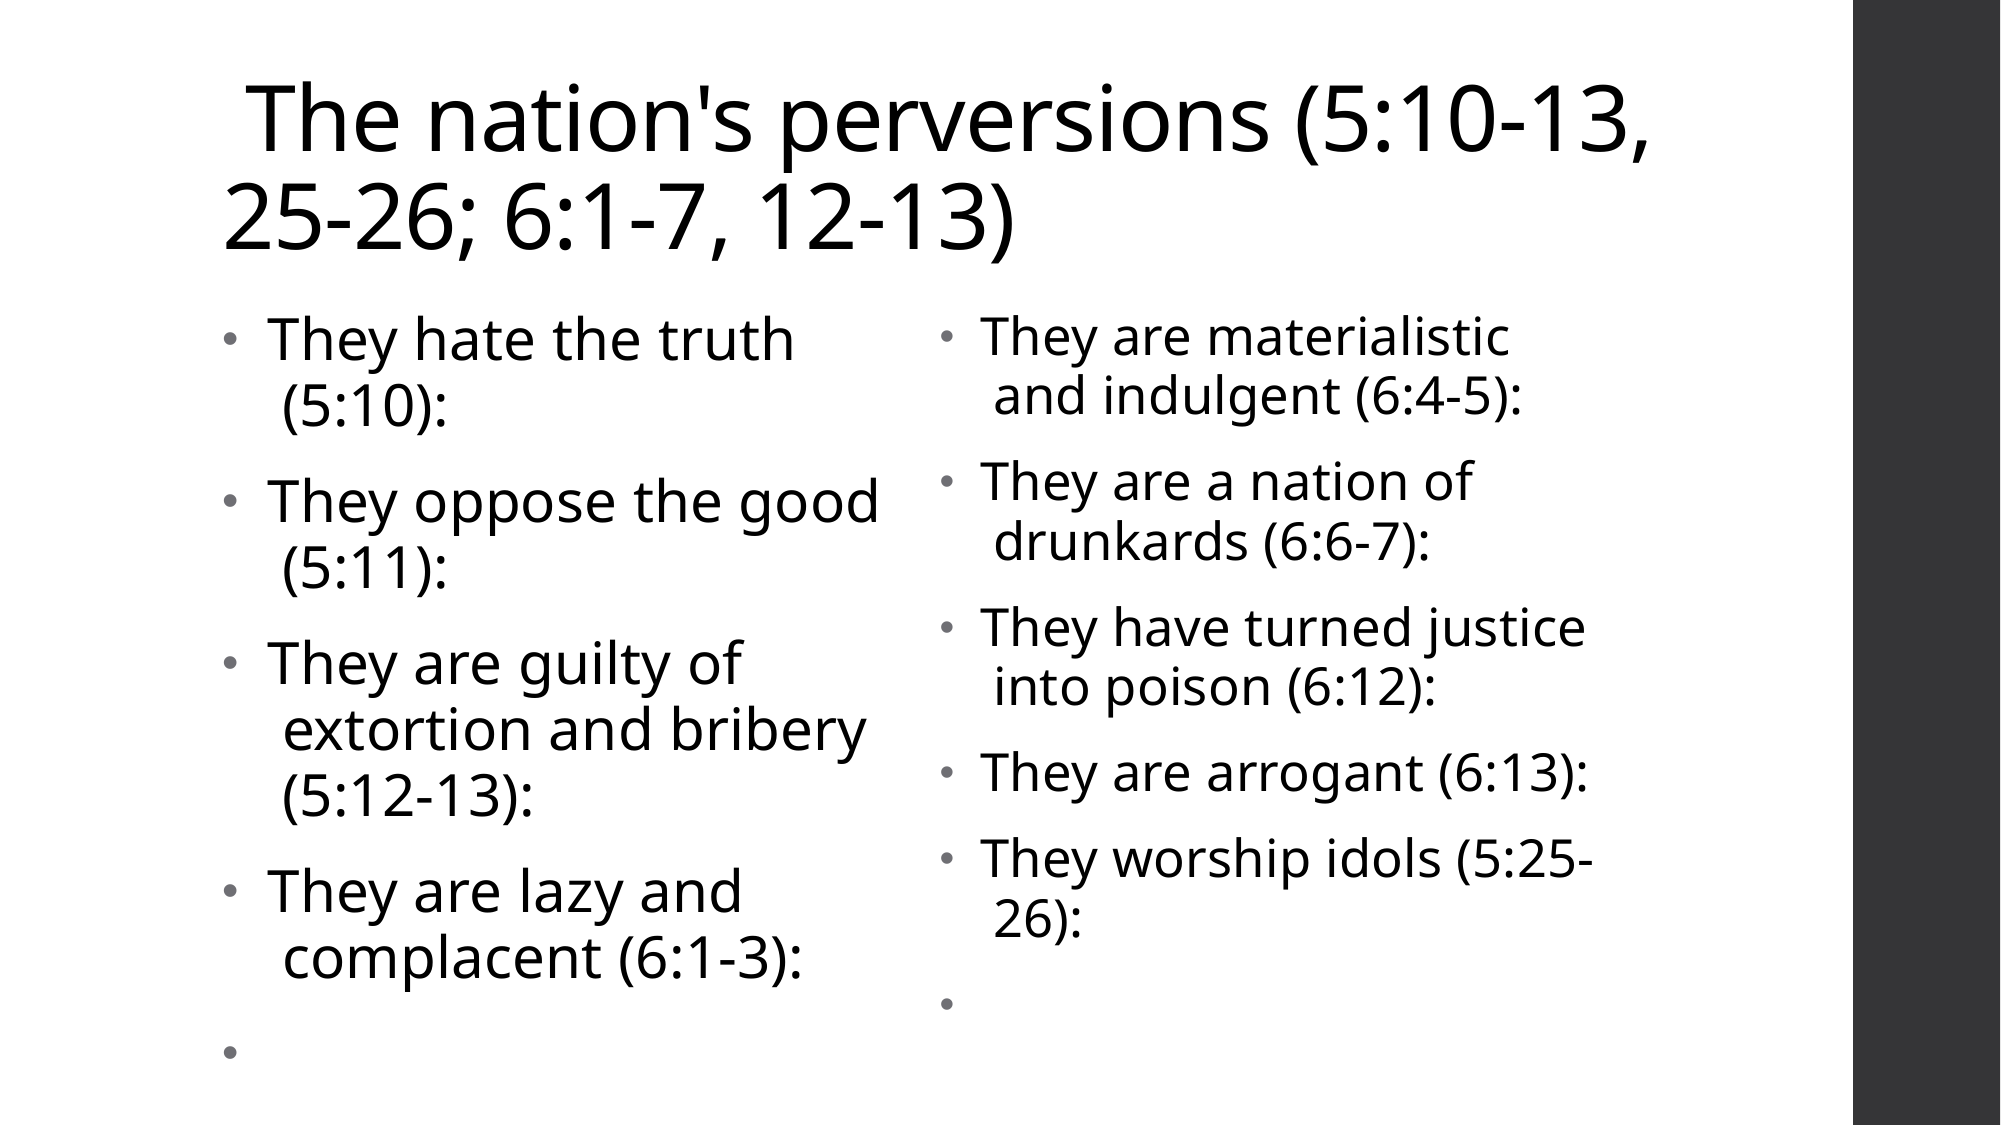

# The nation's perversions (5:10-13, 25-26; 6:1-7, 12-13)
 They hate the truth (5:10):
 They oppose the good (5:11):
 They are guilty of extortion and bribery (5:12-13):
 They are lazy and complacent (6:1-3):
 They are materialistic and indulgent (6:4-5):
 They are a nation of drunkards (6:6-7):
 They have turned justice into poison (6:12):
 They are arrogant (6:13):
 They worship idols (5:25-26):